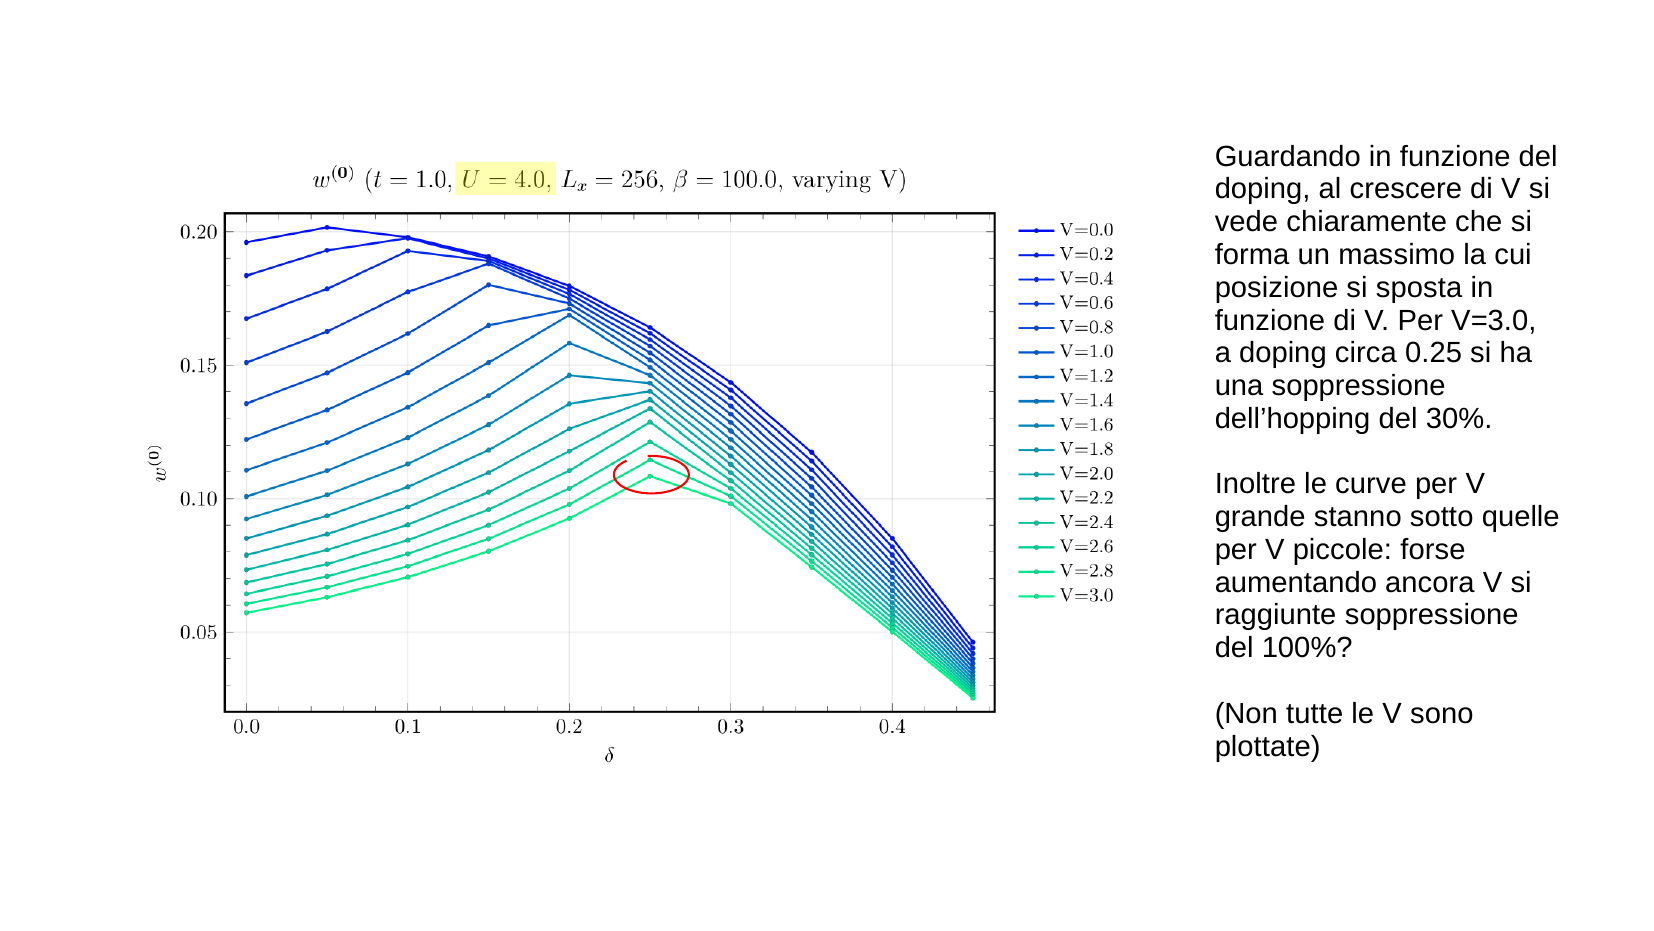

Guardando in funzione del doping, al crescere di V si vede chiaramente che si forma un massimo la cui posizione si sposta in funzione di V. Per V=3.0, a doping circa 0.25 si ha una soppressione dell’hopping del 30%.
Inoltre le curve per V grande stanno sotto quelle per V piccole: forse aumentando ancora V si raggiunte soppressione del 100%?
(Non tutte le V sono plottate)